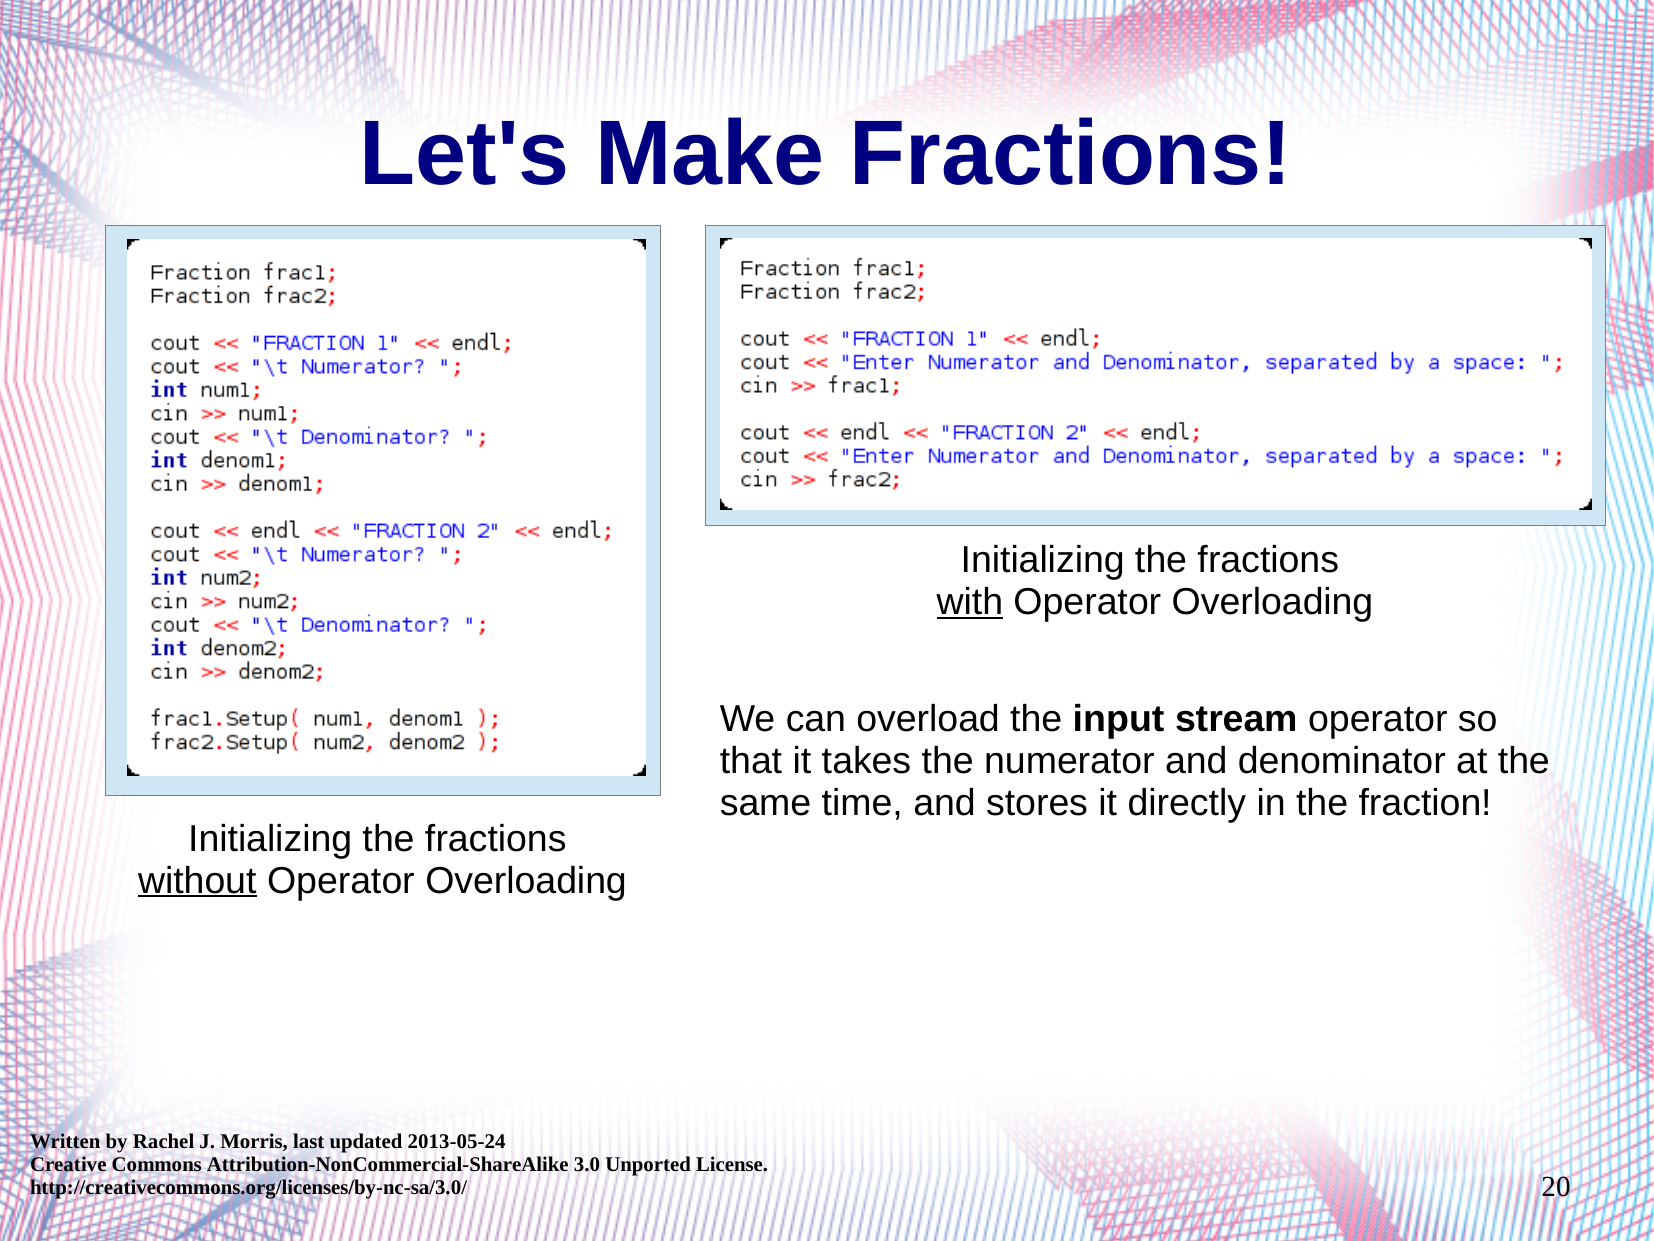

# Let's Make Fractions!
Initializing the fractions
with Operator Overloading
We can overload the input stream operator so that it takes the numerator and denominator at the same time, and stores it directly in the fraction!
Initializing the fractions
without Operator Overloading
20